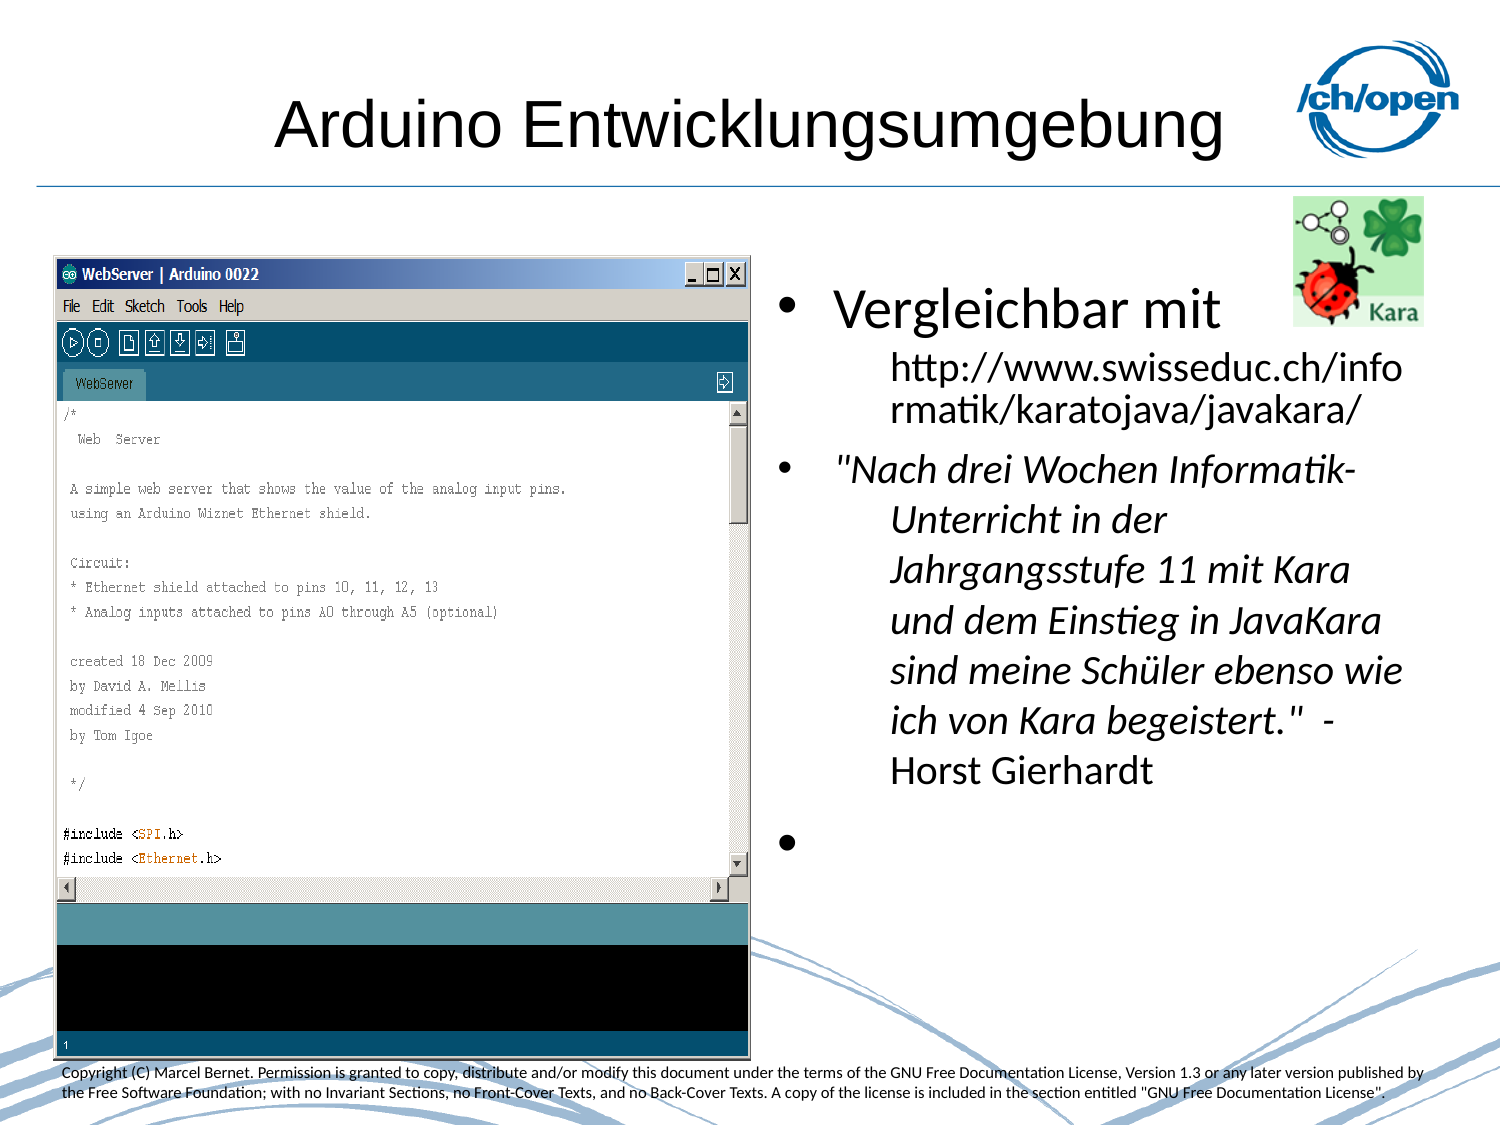

# Arduino Entwicklungsumgebung
Vergleichbar mit http://www.swisseduc.ch/informatik/karatojava/javakara/
"Nach drei Wochen Informatik-Unterricht in der Jahrgangsstufe 11 mit Kara und dem Einstieg in JavaKara sind meine Schüler ebenso wie ich von Kara begeistert." - Horst Gierhardt